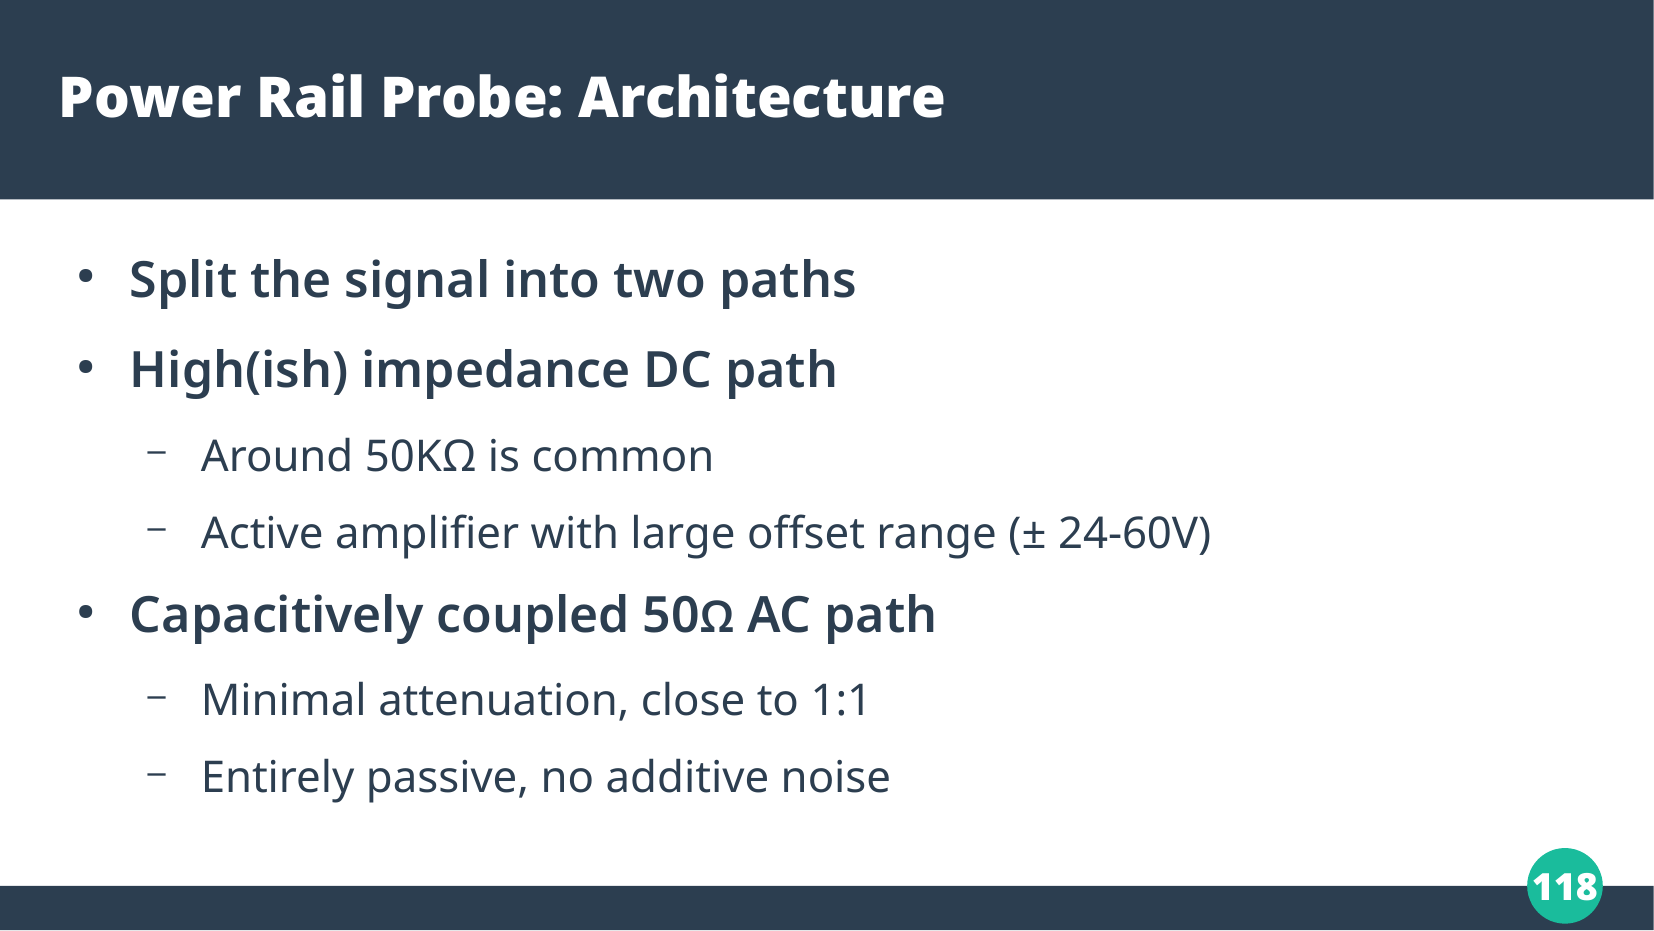

# Power Rail Probe: Architecture
Split the signal into two paths
High(ish) impedance DC path
Around 50KΩ is common
Active amplifier with large offset range (± 24-60V)
Capacitively coupled 50Ω AC path
Minimal attenuation, close to 1:1
Entirely passive, no additive noise